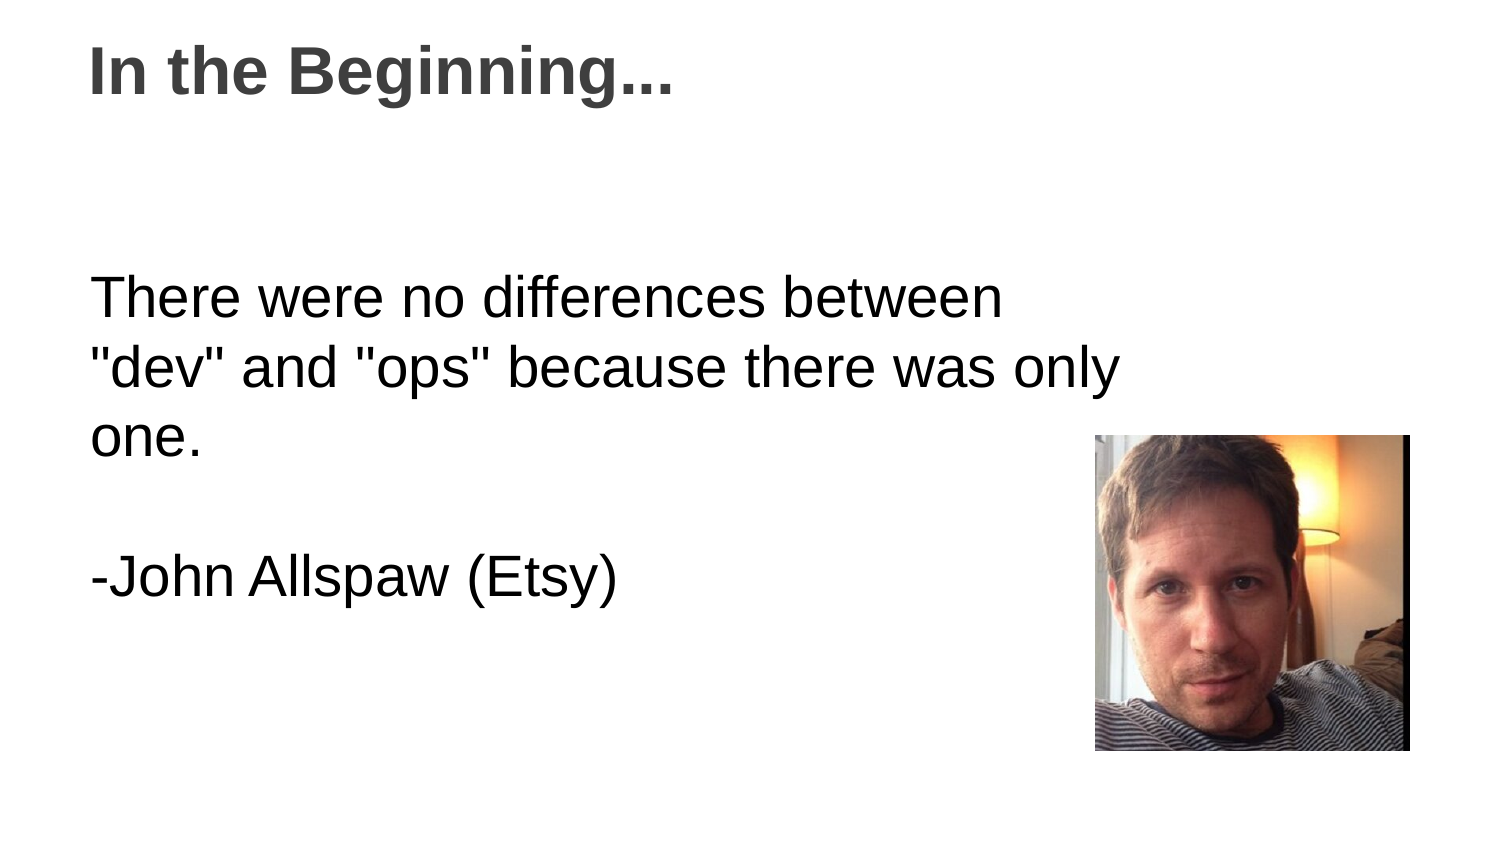

# In the Beginning...
There were no differences between "dev" and "ops" because there was only one.
-John Allspaw (Etsy)